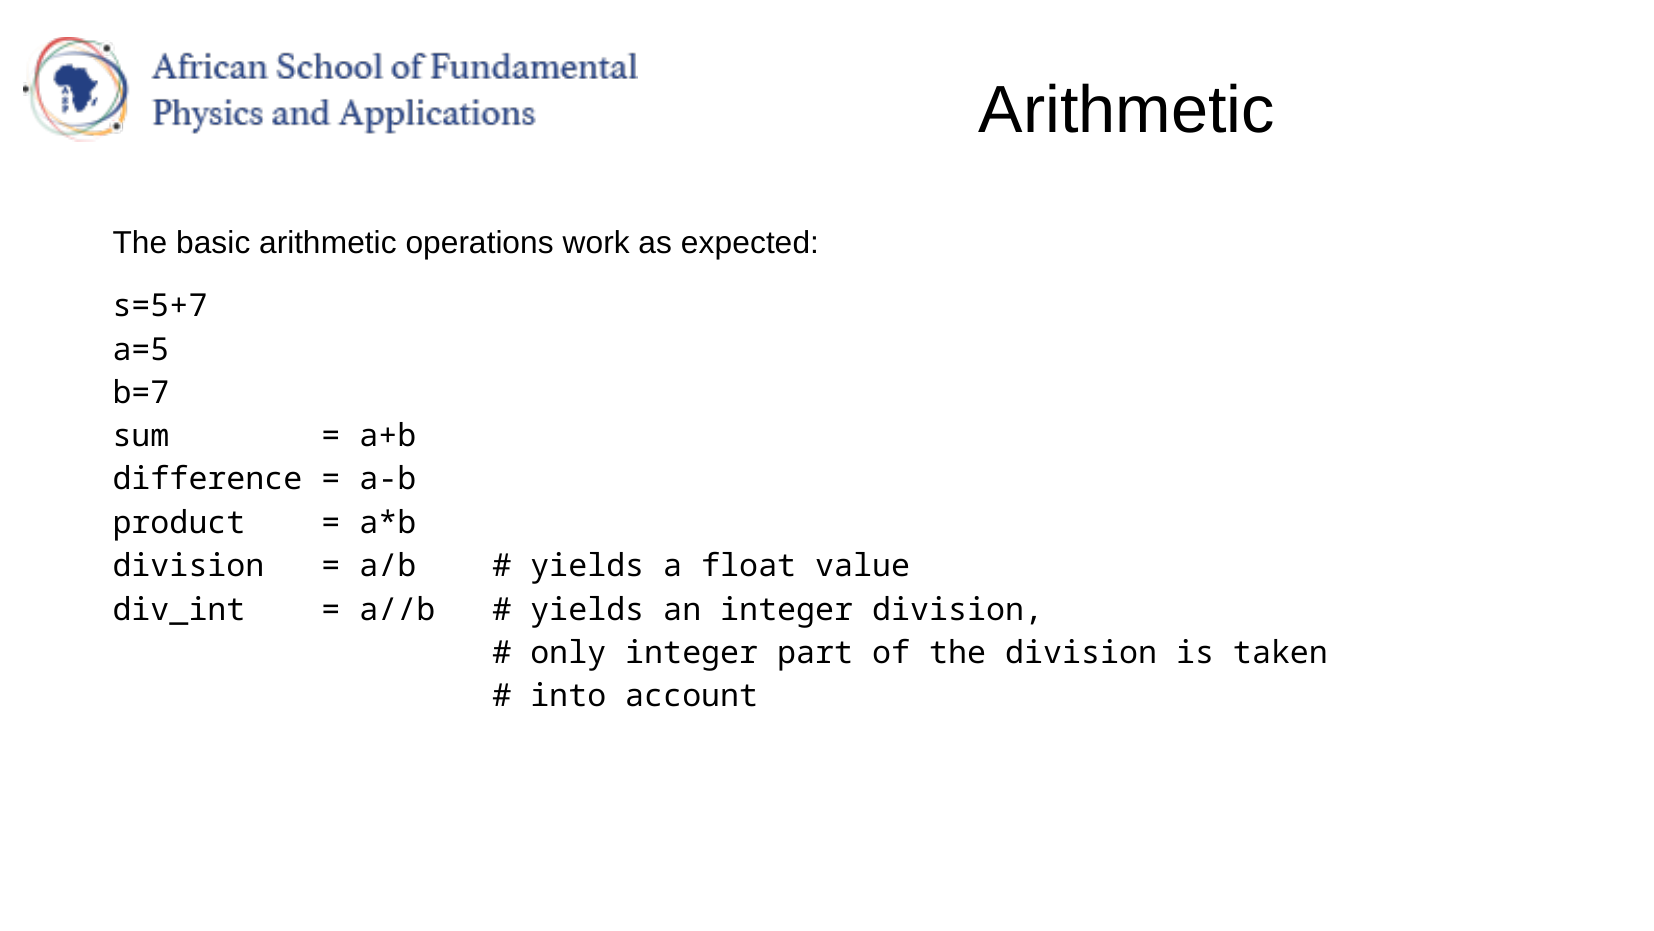

# Arithmetic
The basic arithmetic operations work as expected:
s=5+7
a=5
b=7
sum = a+b
difference = a-b
product = a*b
division = a/b # yields a float value
div_int = a//b # yields an integer division,
 # only integer part of the division is taken
 # into account